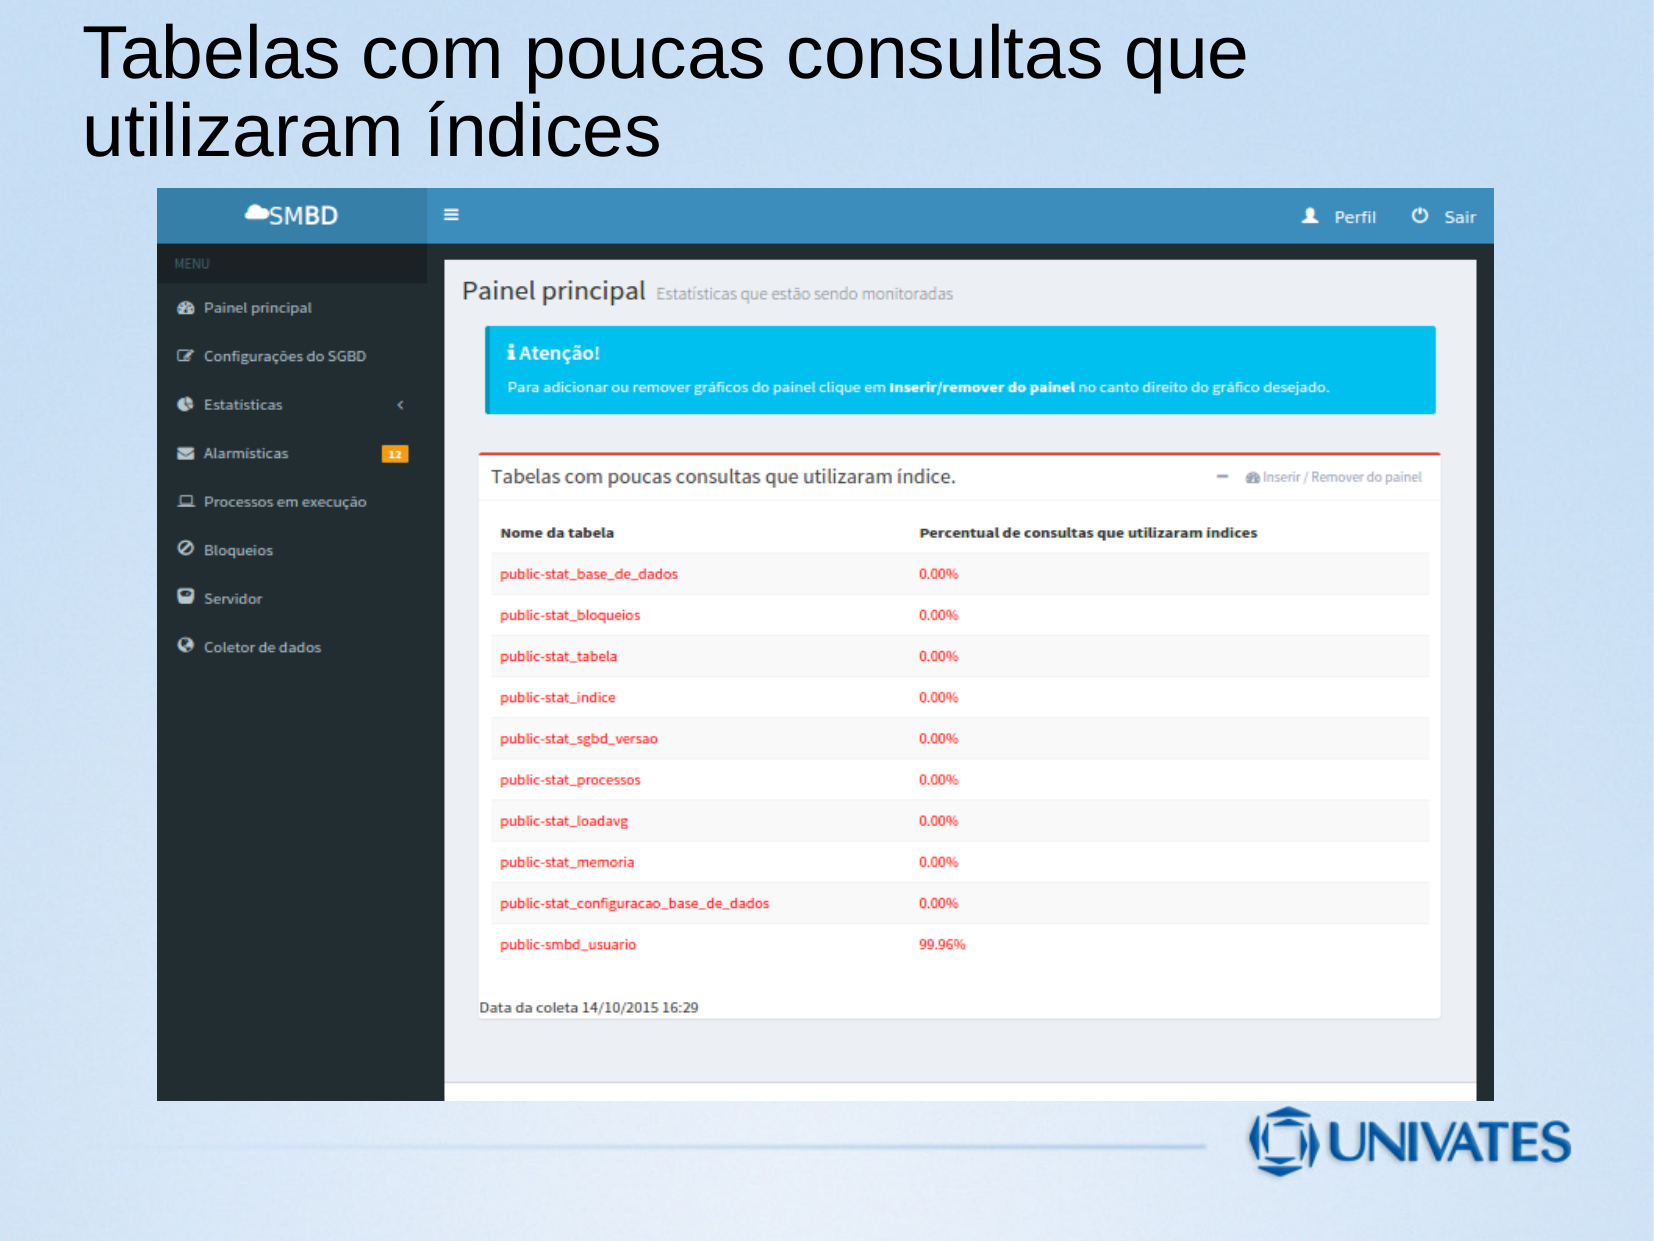

# Tabelas com poucas consultas que utilizaram índices